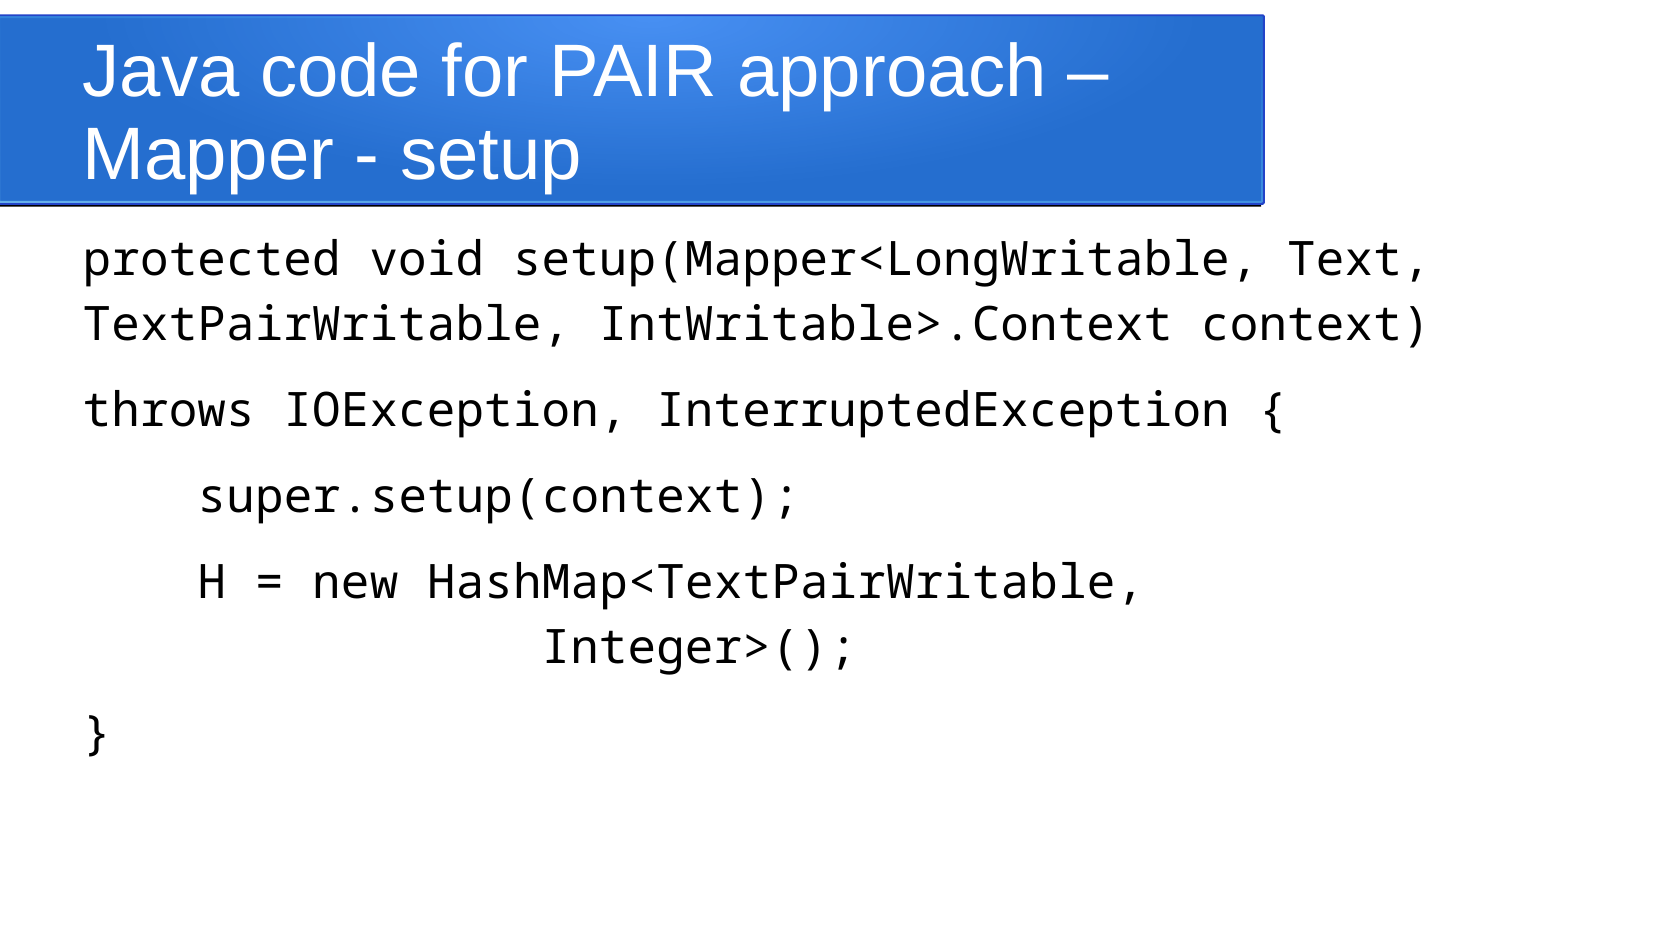

# Java code for PAIR approach – Mapper - setup
protected void setup(Mapper<LongWritable, Text, TextPairWritable, IntWritable>.Context context)
throws IOException, InterruptedException {
 super.setup(context);
 H = new HashMap<TextPairWritable, Integer>();
}